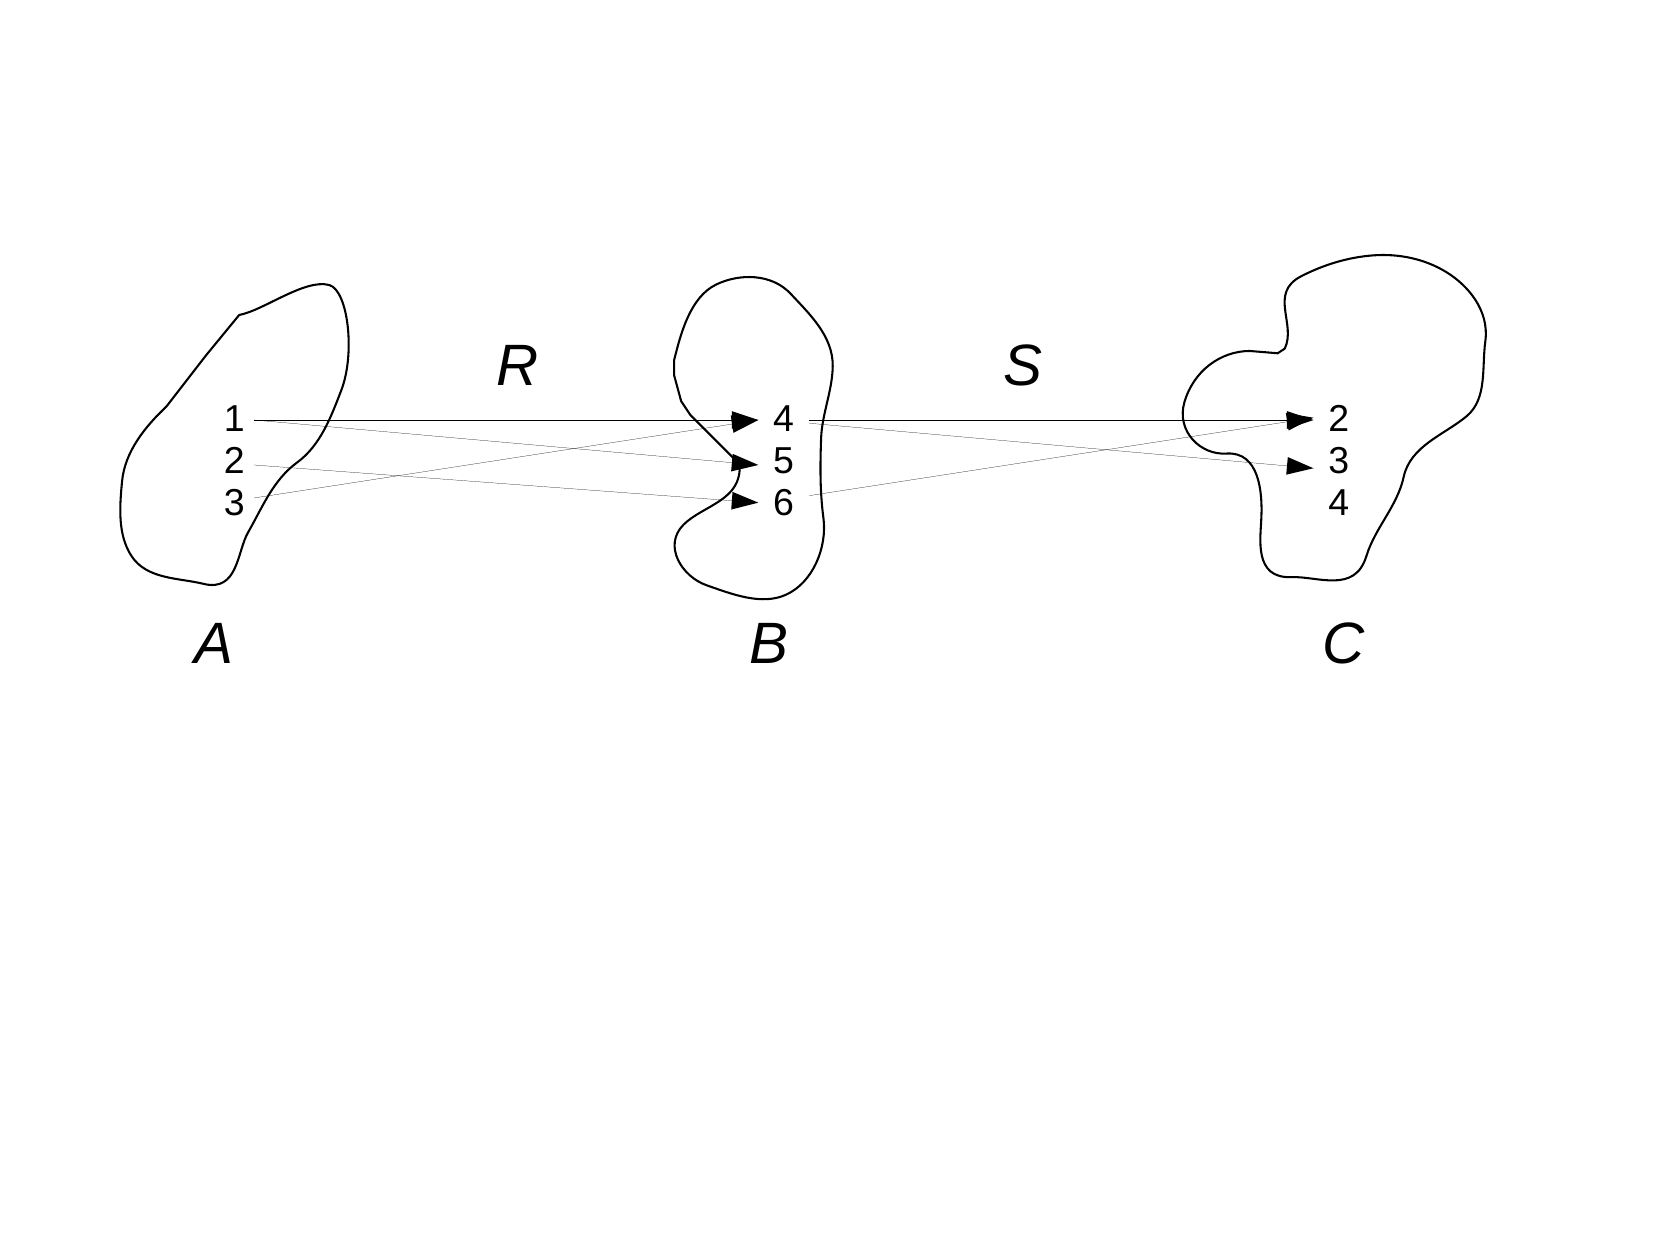

R
S
1
2
3
4
5
6
2
3
4
A
B
C